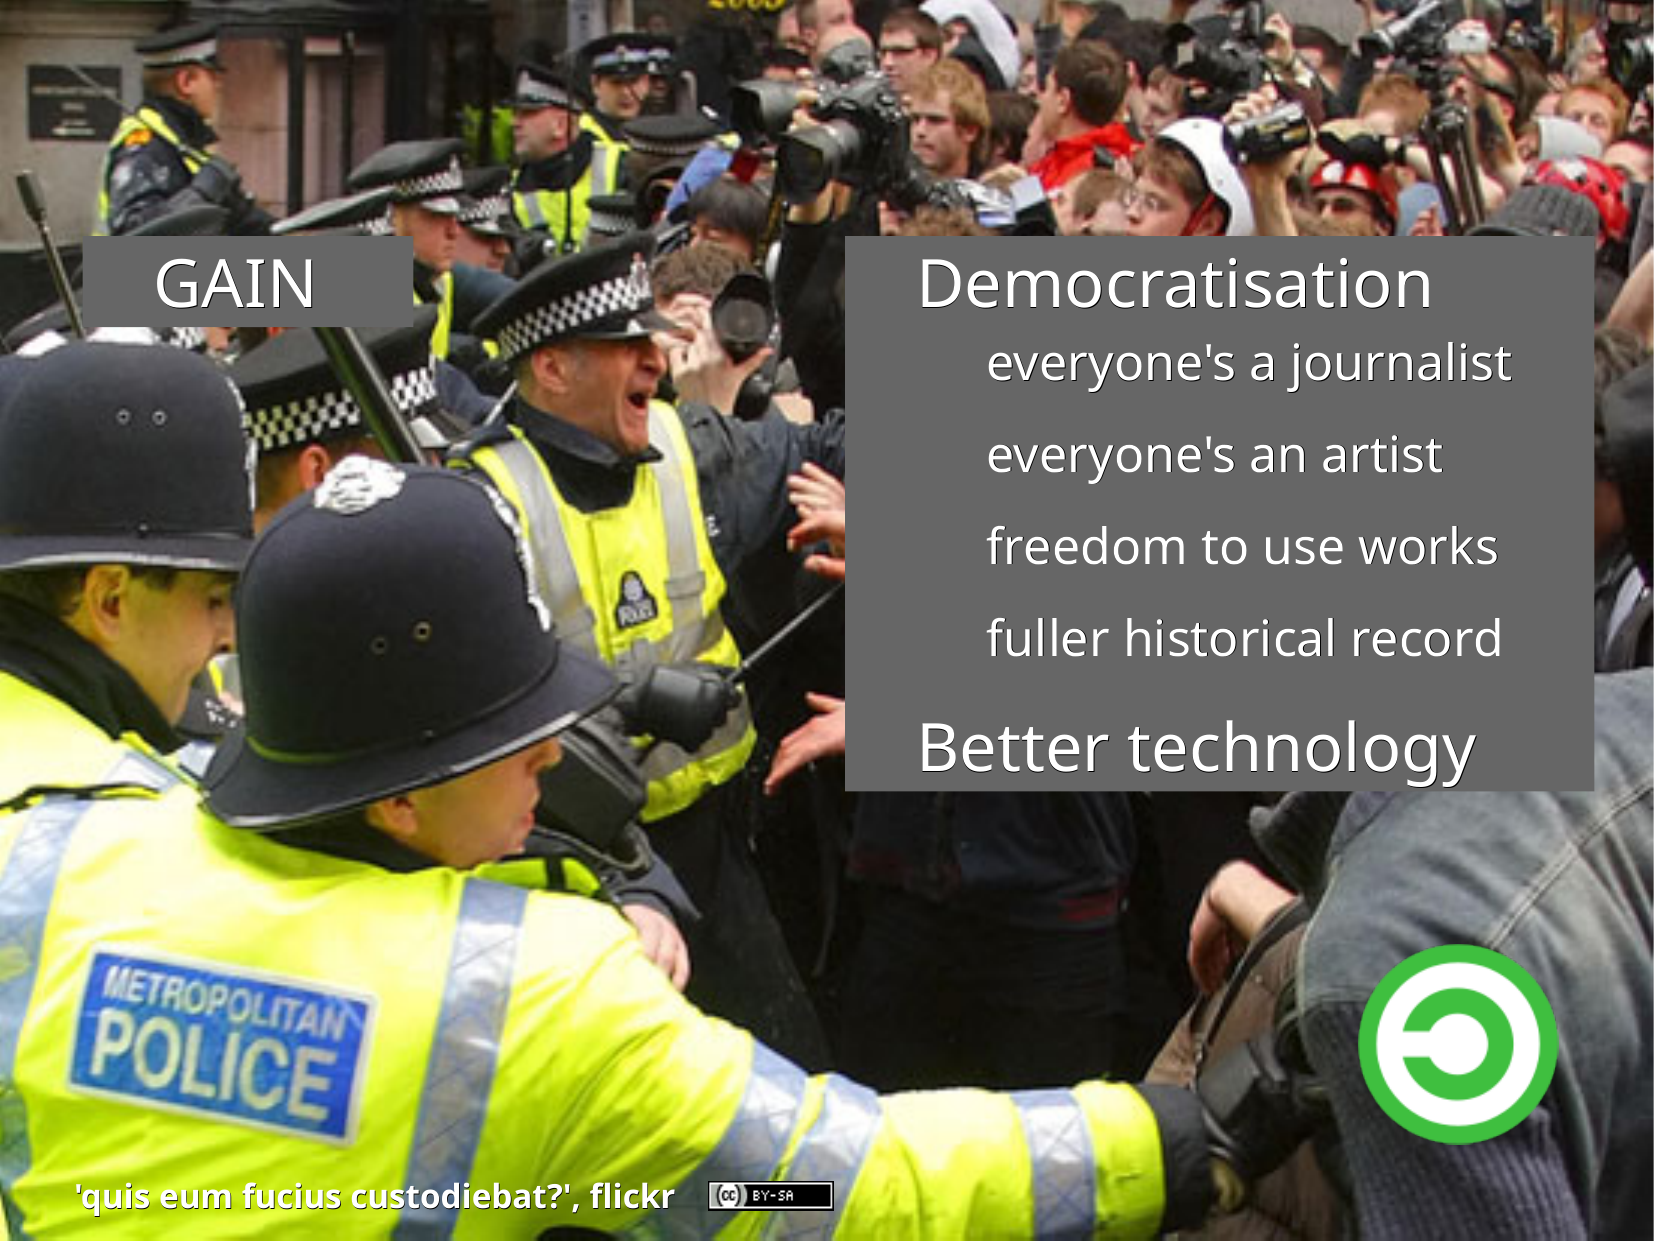

GAIN
# Democratisation
everyone's a journalist
everyone's an artist
freedom to use works
fuller historical record
Better technology
'quis eum fucius custodiebat?', flickr